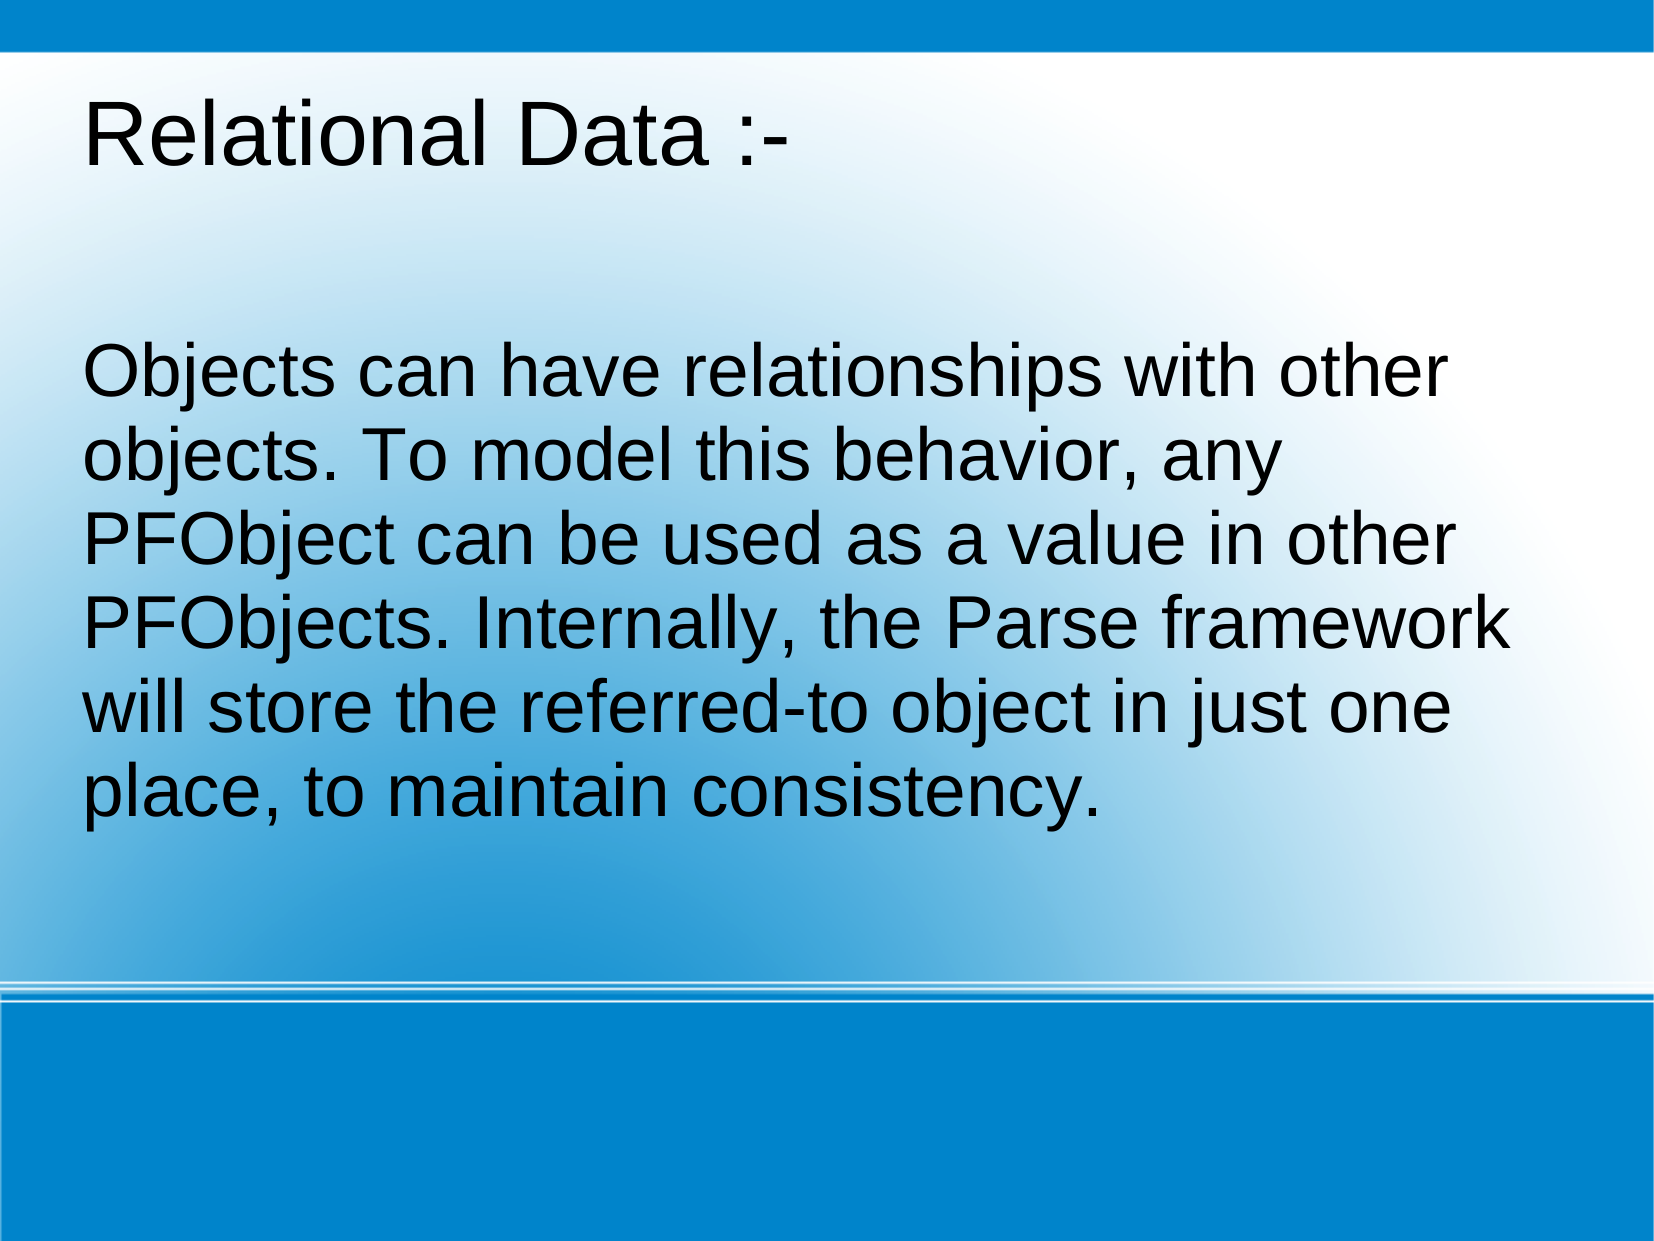

# Relational Data :-
Objects can have relationships with other objects. To model this behavior, any PFObject can be used as a value in other PFObjects. Internally, the Parse framework will store the referred-to object in just one place, to maintain consistency.